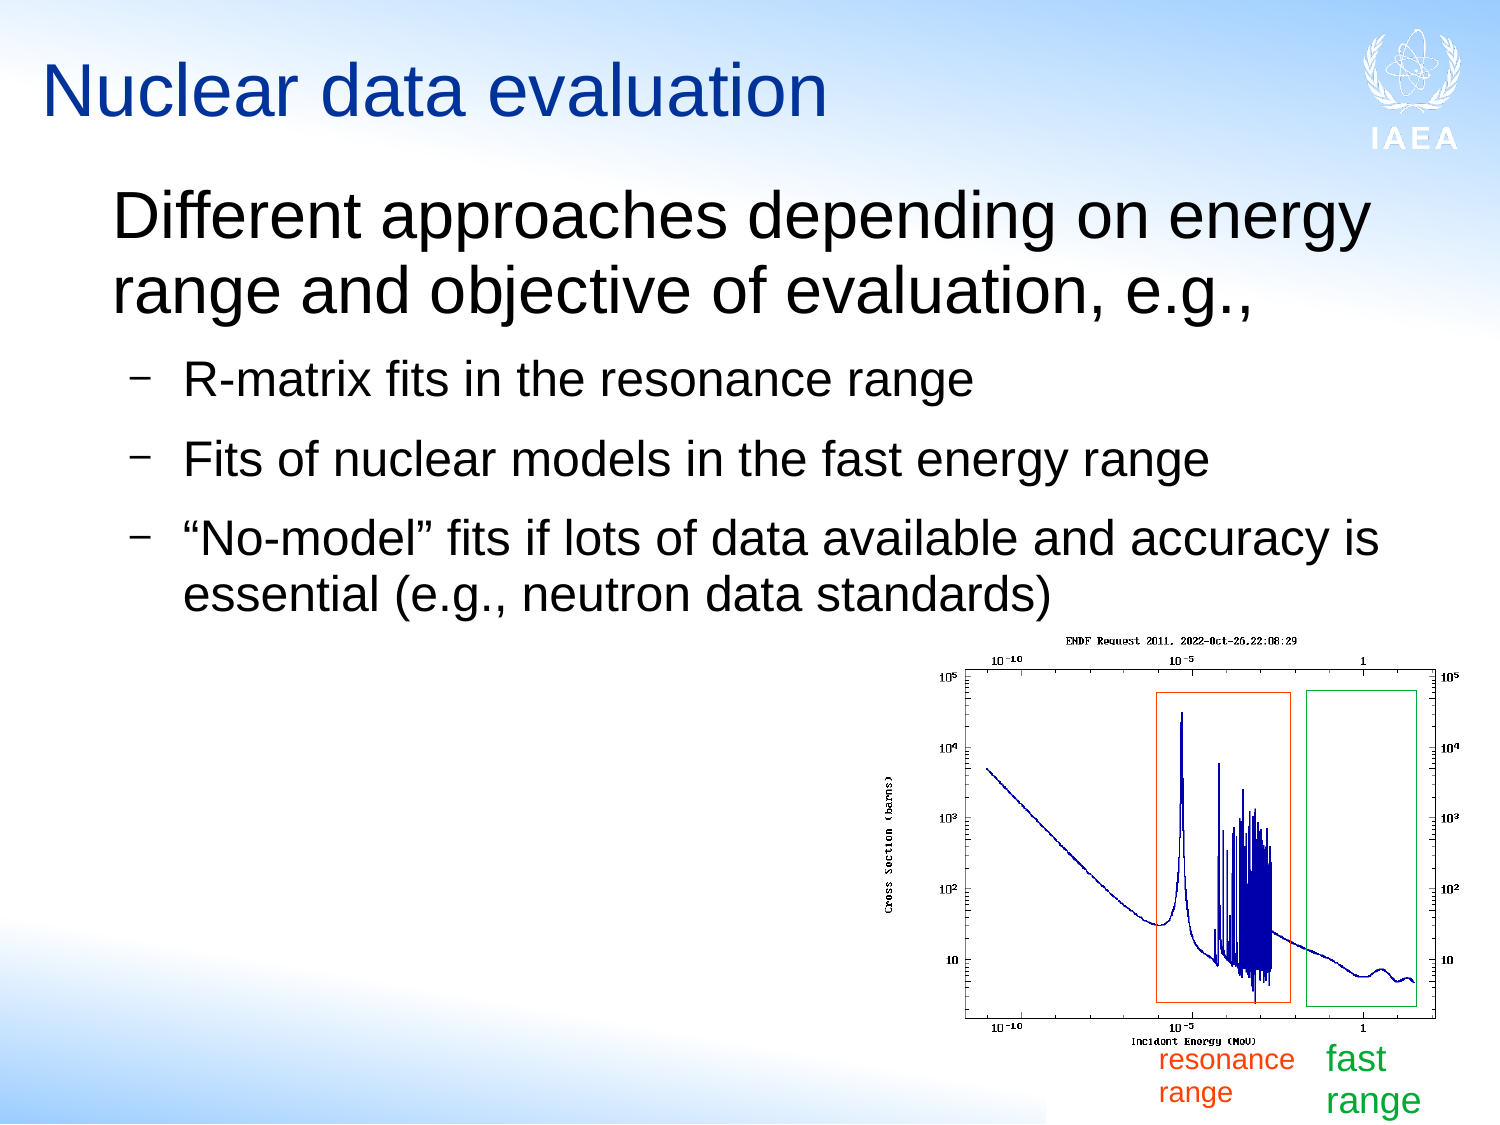

# Nuclear data evaluation
Different approaches depending on energy range and objective of evaluation, e.g.,
R-matrix fits in the resonance range
Fits of nuclear models in the fast energy range
“No-model” fits if lots of data available and accuracy is essential (e.g., neutron data standards)
fast
range
resonance
range